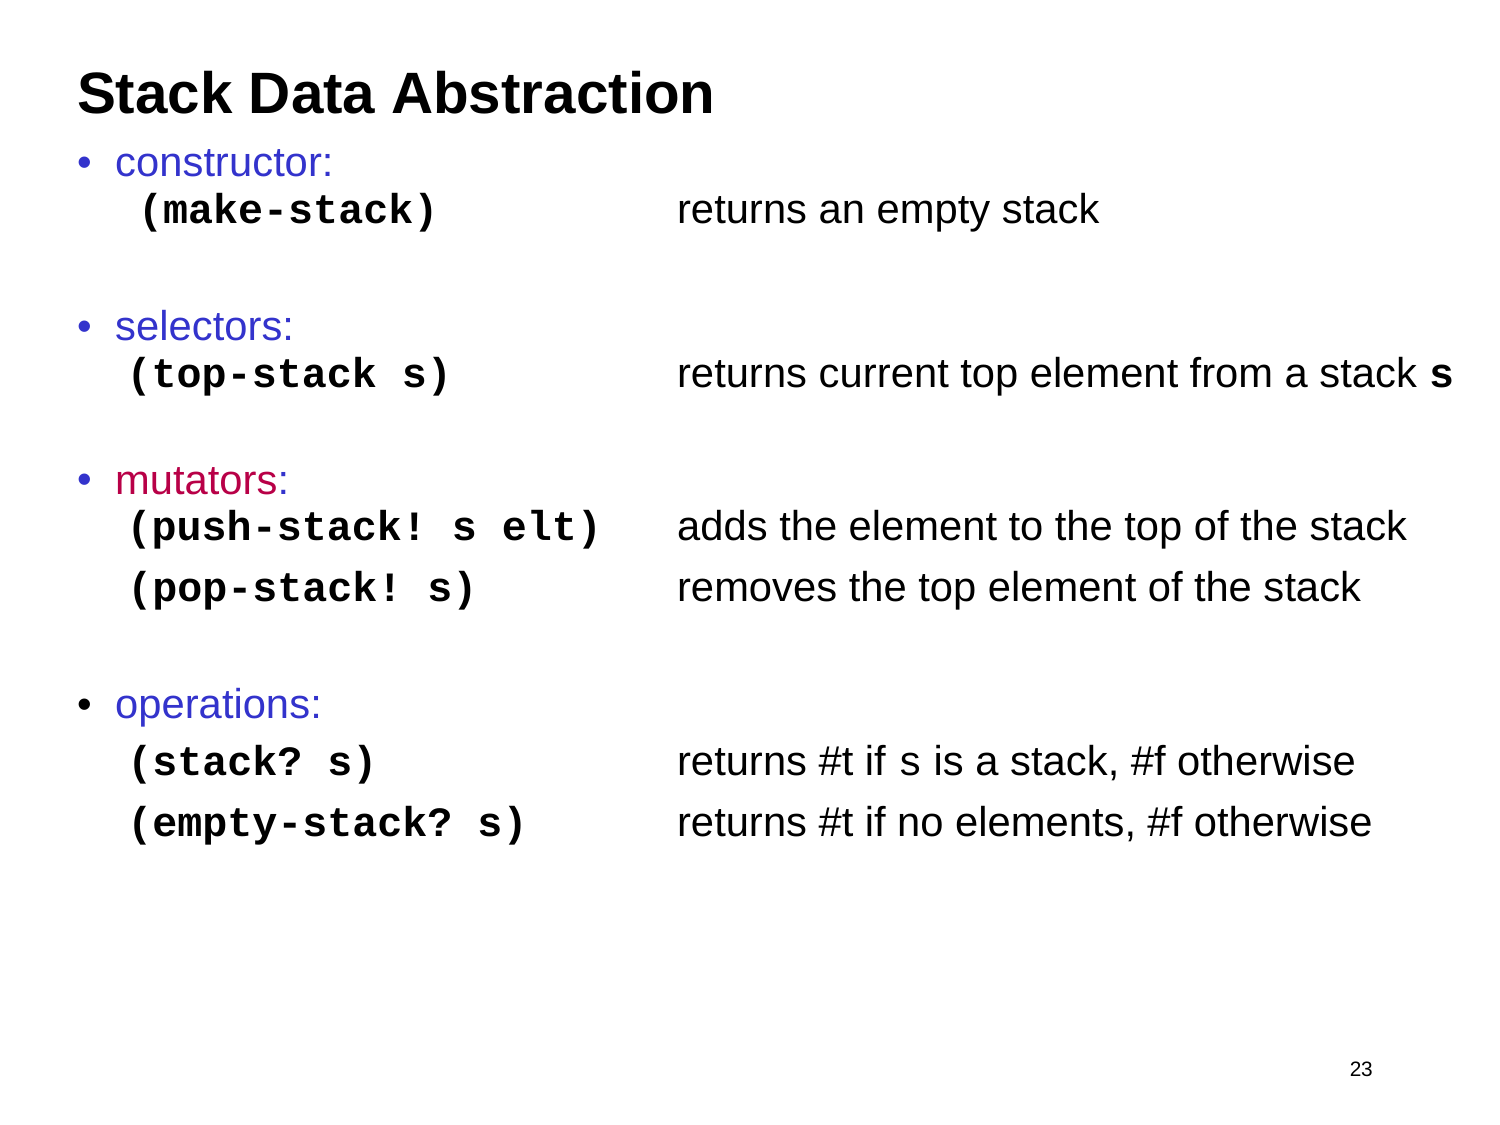

# Stack Data Abstraction
constructor:
 (make-stack) 		returns an empty stack
selectors:
 (top-stack s)		returns current top element from a stack s
mutators:
 (push-stack! s elt) 	adds the element to the top of the stack
 (pop-stack! s) removes the top element of the stack
operations:
 (stack? s)	 returns #t if s is a stack, #f otherwise
 (empty-stack? s)	returns #t if no elements, #f otherwise
23